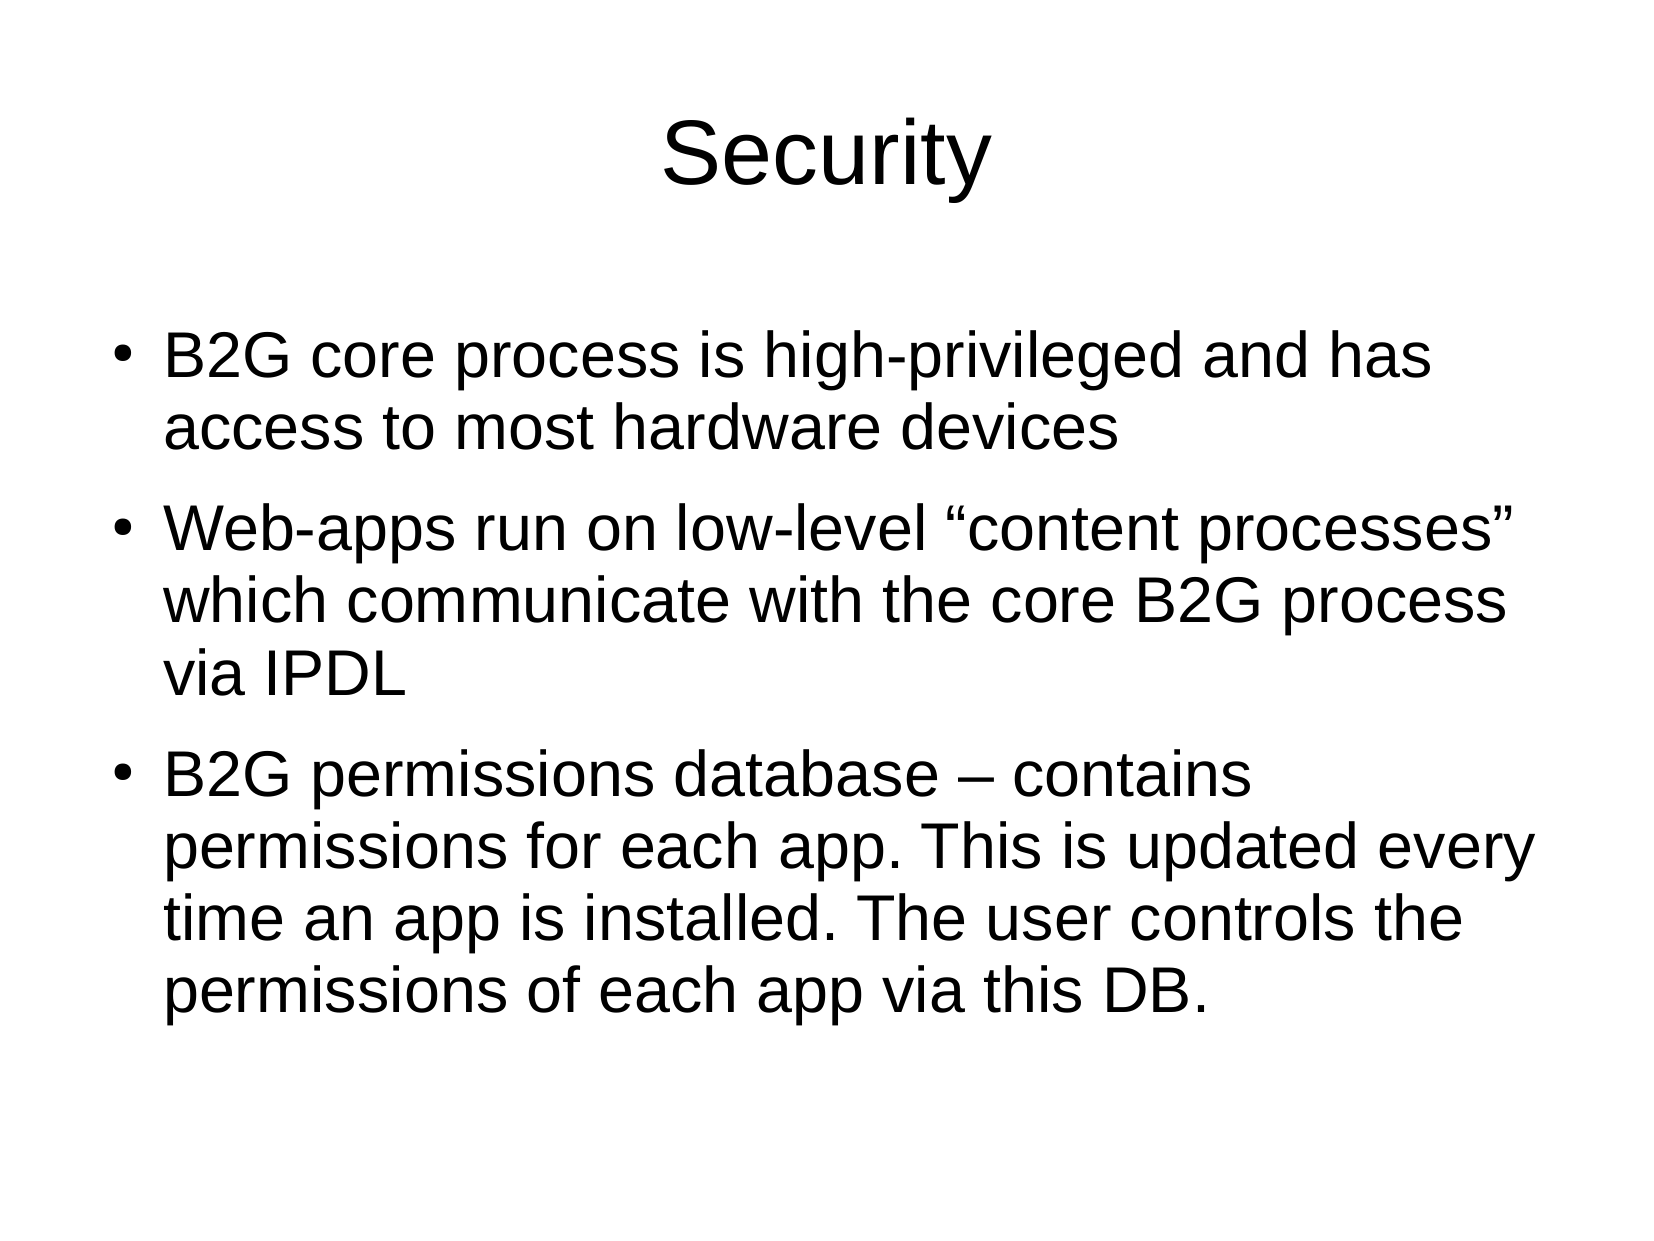

# Security
B2G core process is high-privileged and has access to most hardware devices
Web-apps run on low-level “content processes” which communicate with the core B2G process via IPDL
B2G permissions database – contains permissions for each app. This is updated every time an app is installed. The user controls the permissions of each app via this DB.